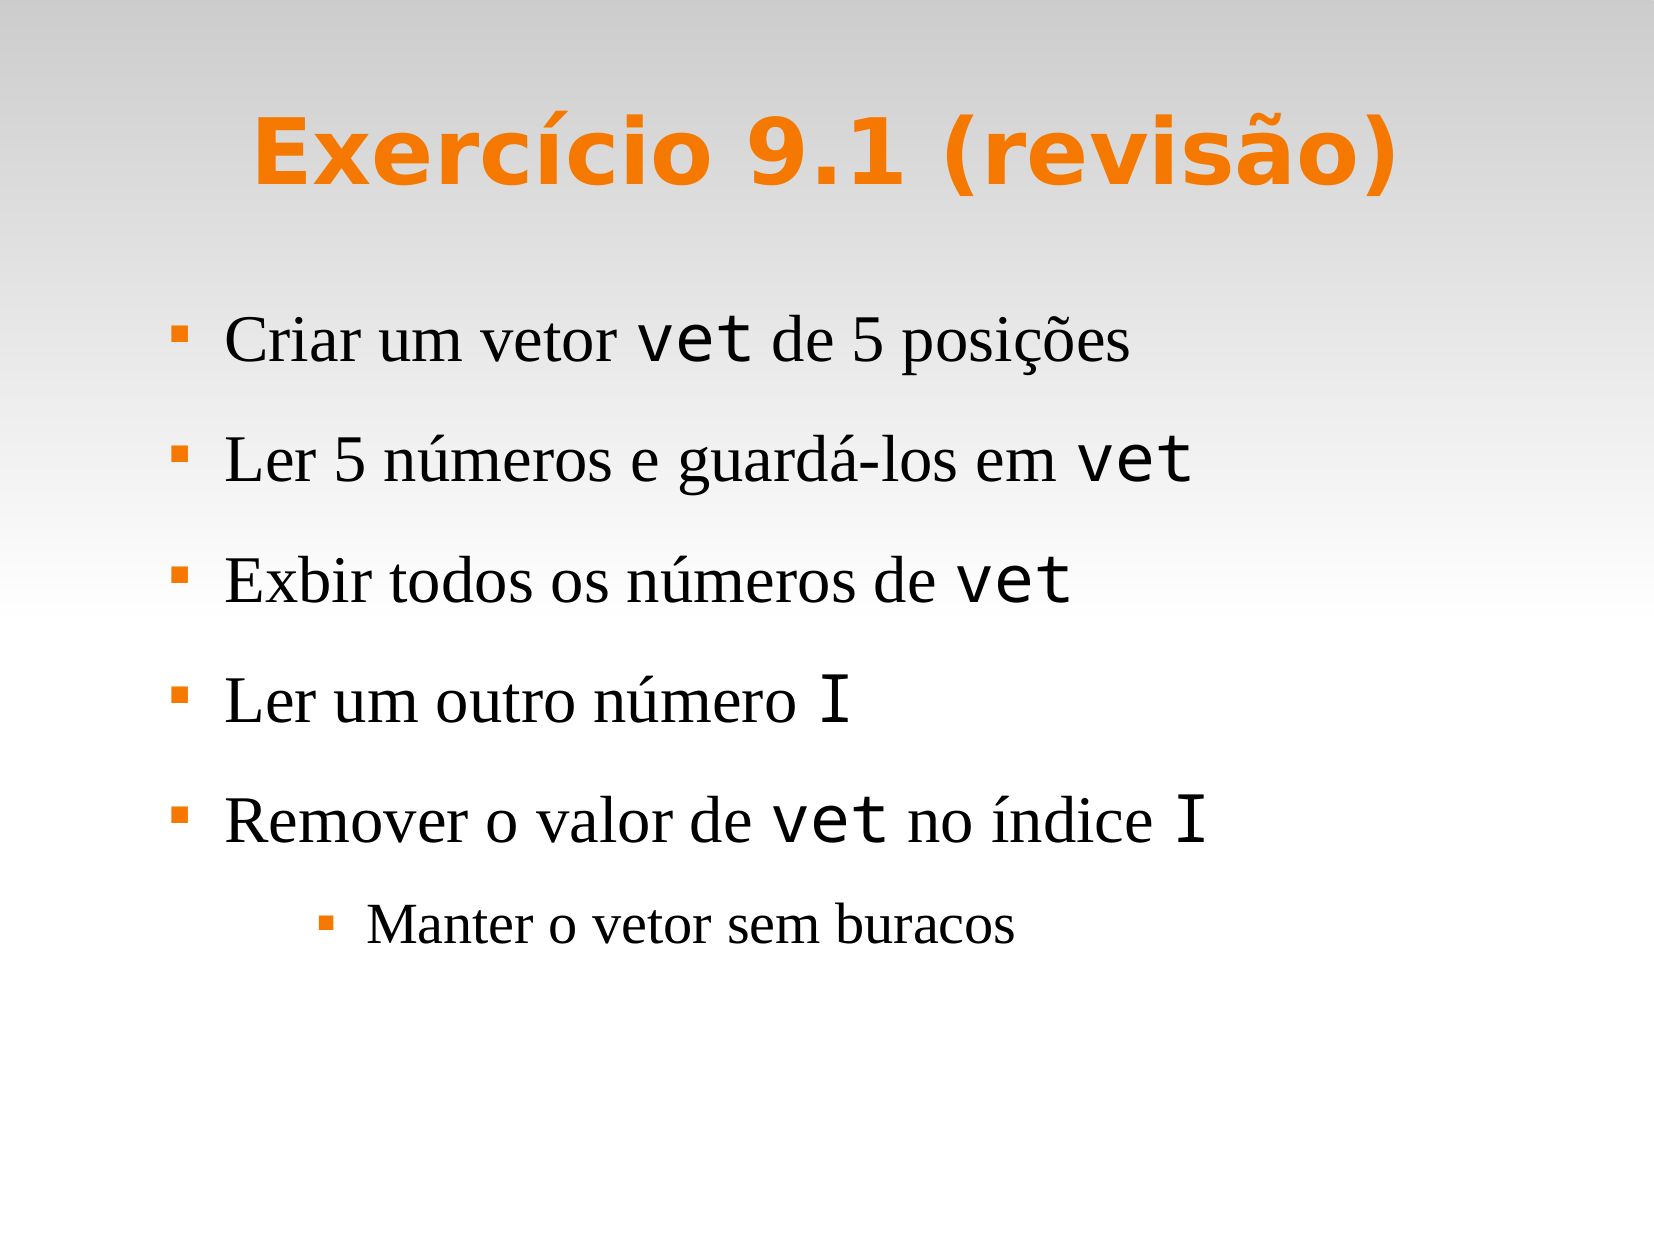

# Exercício 9.1 (revisão)
Criar um vetor vet de 5 posições
Ler 5 números e guardá-los em vet
Exbir todos os números de vet
Ler um outro número I
Remover o valor de vet no índice I
Manter o vetor sem buracos